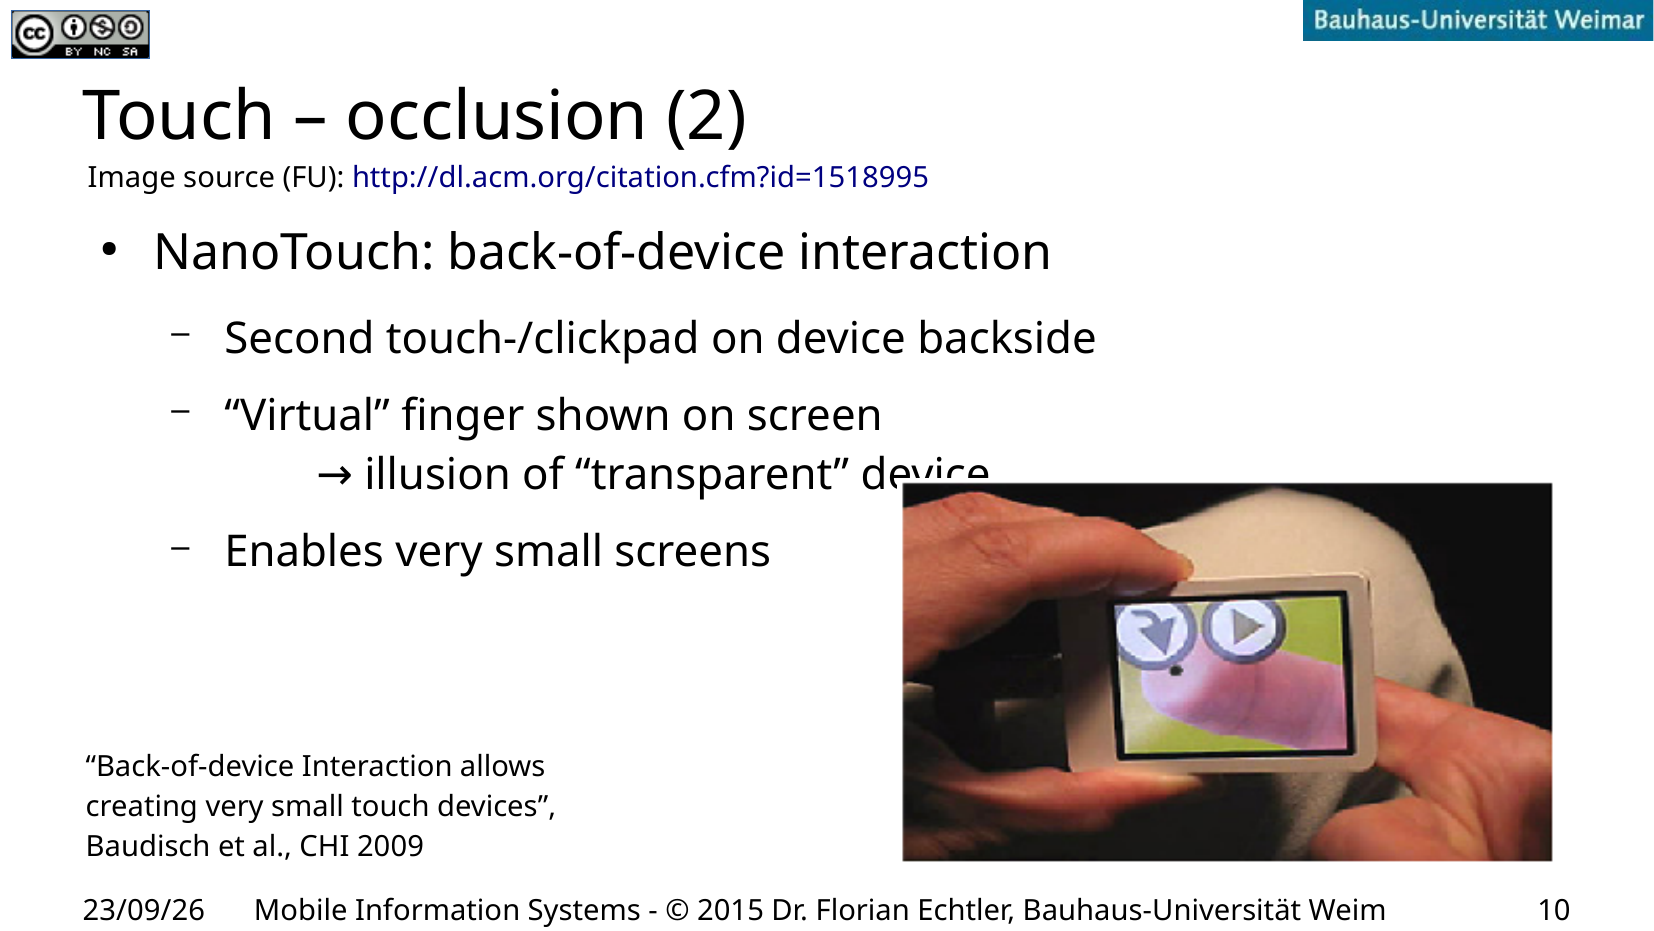

# Touch – occlusion (2)
Image source (FU): http://dl.acm.org/citation.cfm?id=1518995
NanoTouch: back-of-device interaction
Second touch-/clickpad on device backside
“Virtual” finger shown on screen → illusion of “transparent” device
Enables very small screens
“Back-of-device Interaction allows creating very small touch devices”, Baudisch et al., CHI 2009
Mobile Information Systems - © 2015 Dr. Florian Echtler, Bauhaus-Universität Weimar
10